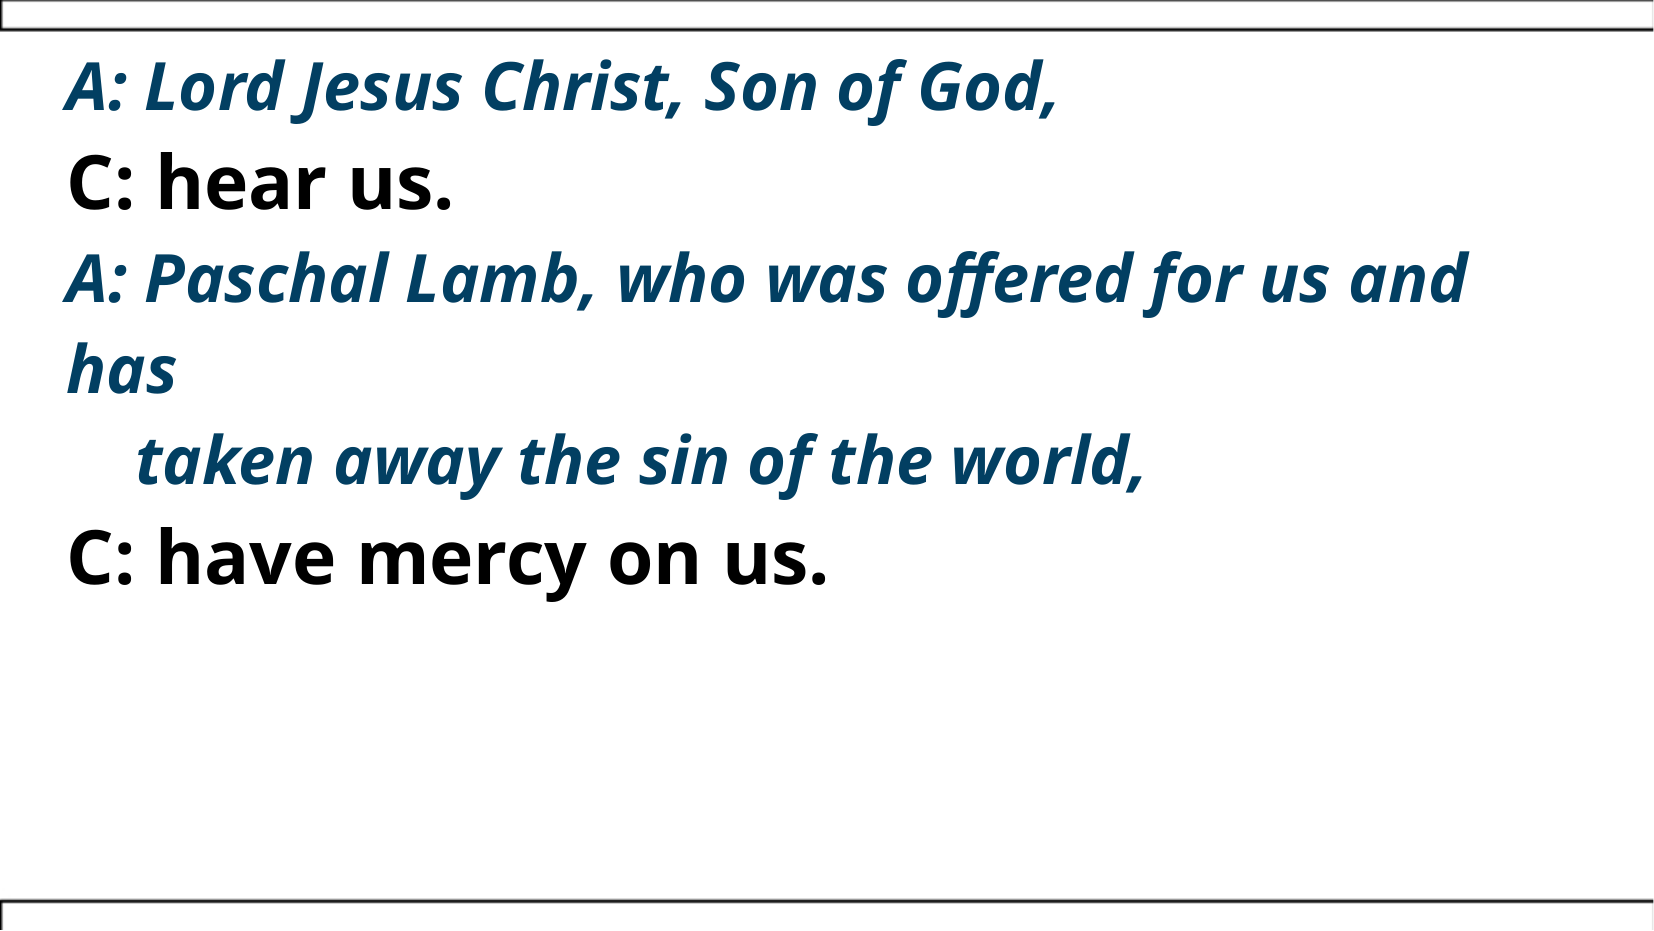

A: Lord Jesus Christ, Son of God,
C: hear us.
A: Paschal Lamb, who was offered for us and has
 taken away the sin of the world,
C: have mercy on us.